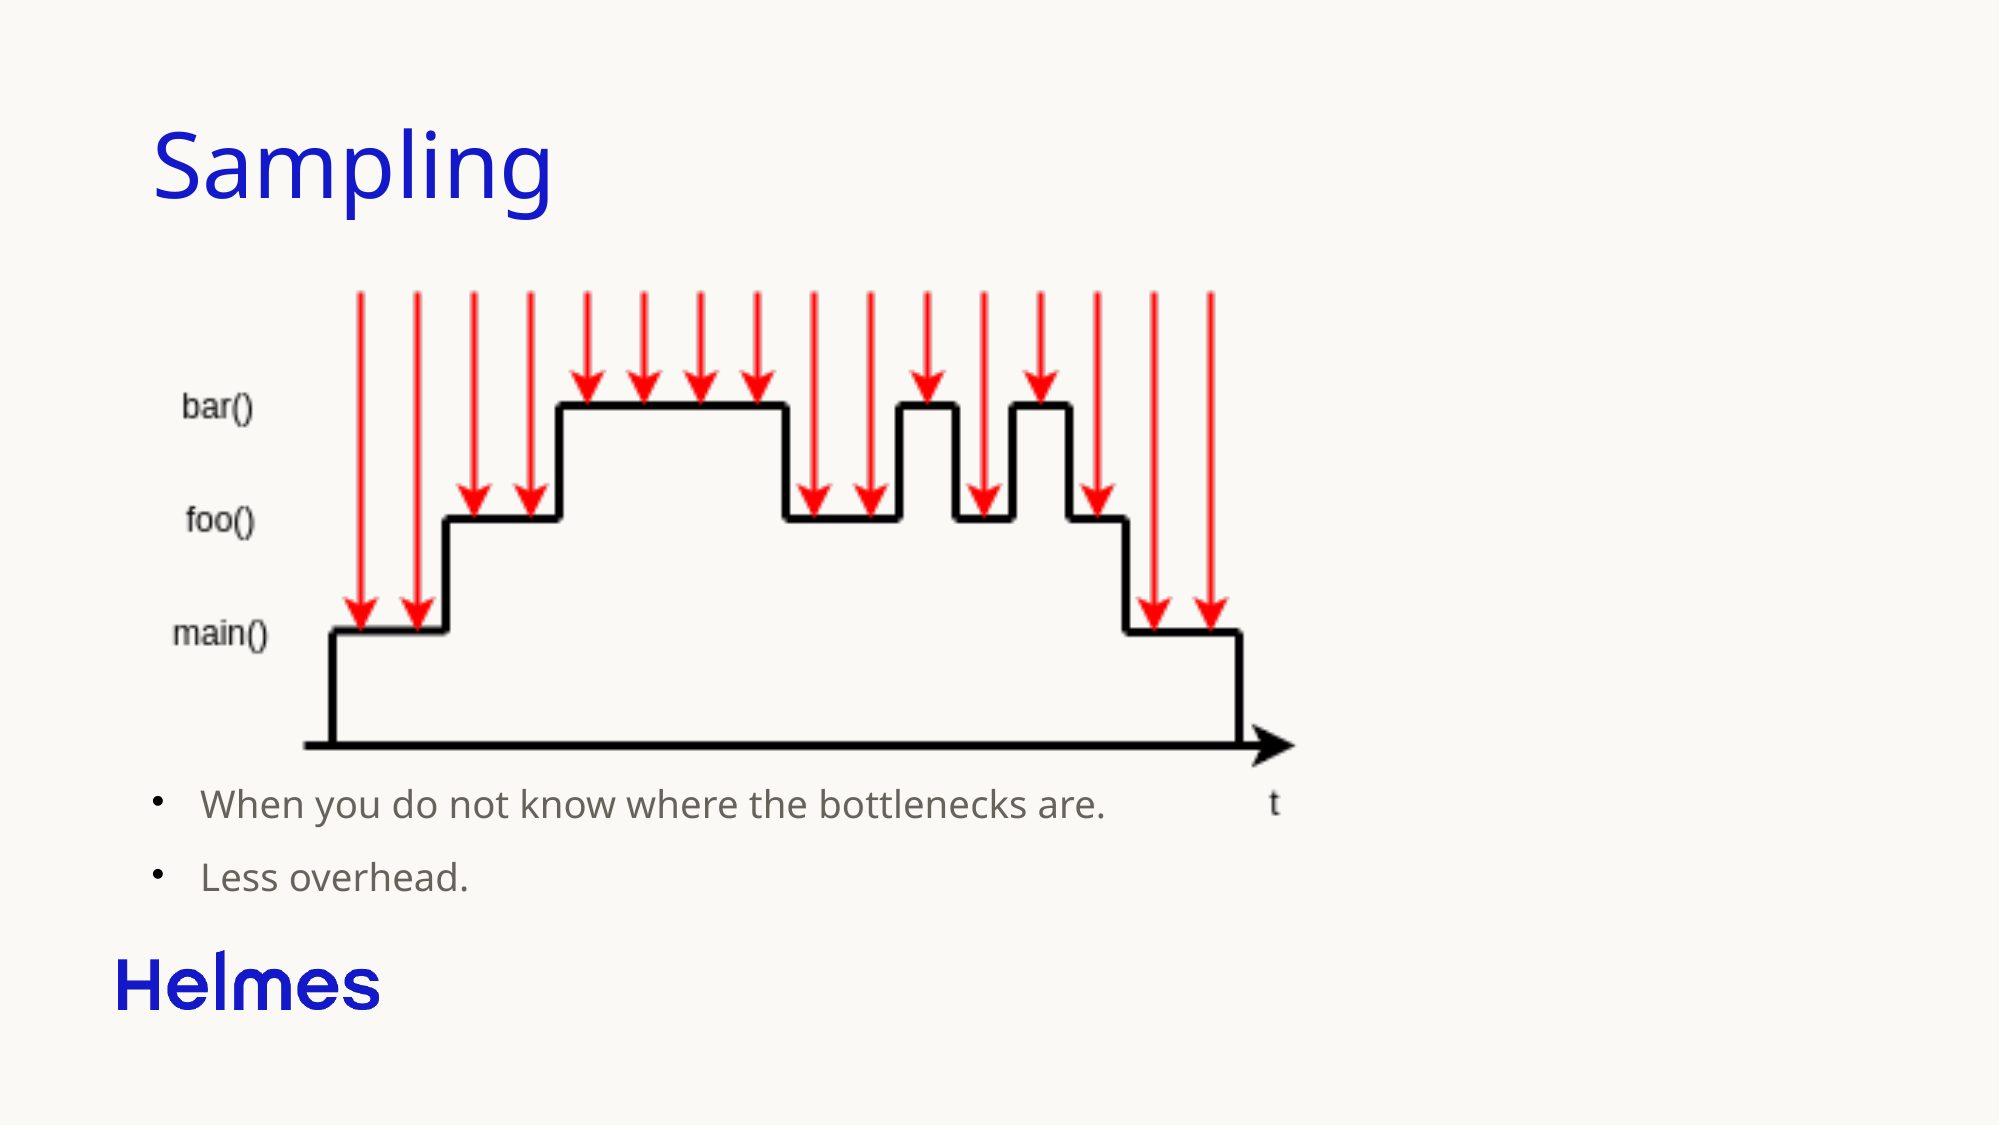

Sampling
When you do not know where the bottlenecks are.
Less overhead.